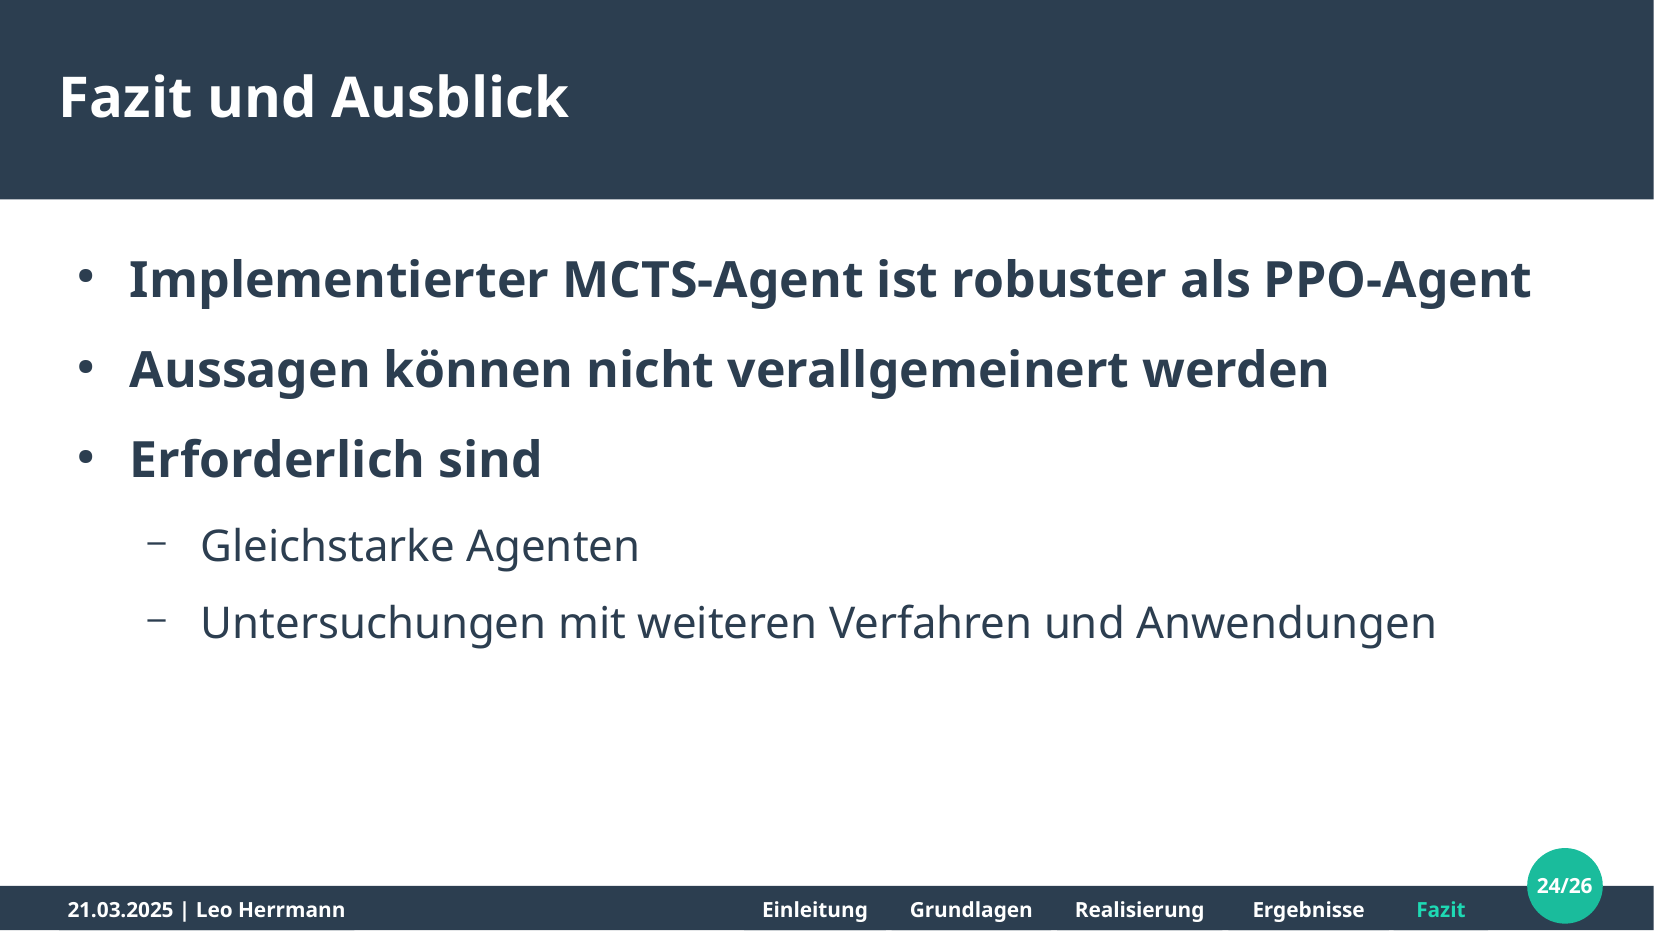

# Fazit und Ausblick
Implementierter MCTS-Agent ist robuster als PPO-Agent
Aussagen können nicht verallgemeinert werden
Erforderlich sind
Gleichstarke Agenten
Untersuchungen mit weiteren Verfahren und Anwendungen
Einleitung
Grundlagen
Realisierung
Ergebnisse
Fazit